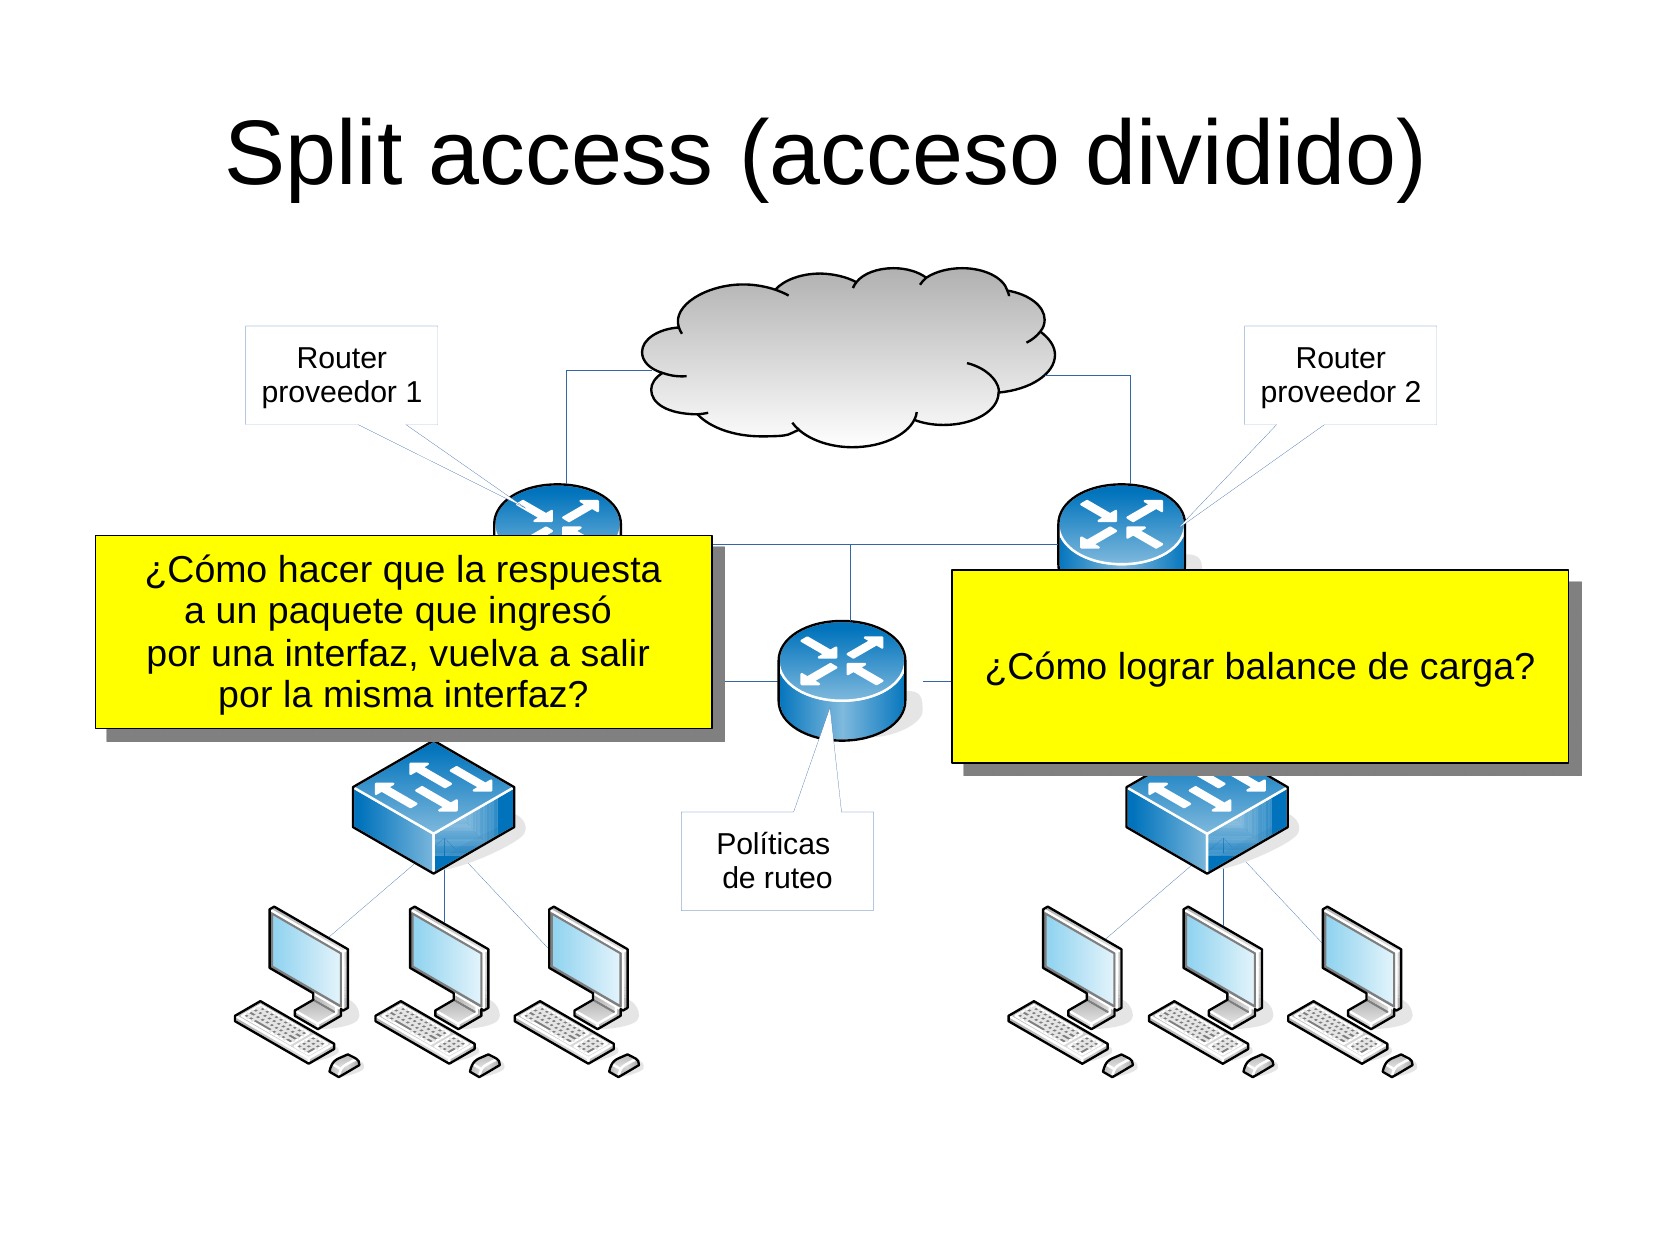

# Split access (acceso dividido)
¿Cómo hacer que la respuesta
a un paquete que ingresó
por una interfaz, vuelva a salir
por la misma interfaz?
¿Cómo lograr balance de carga?